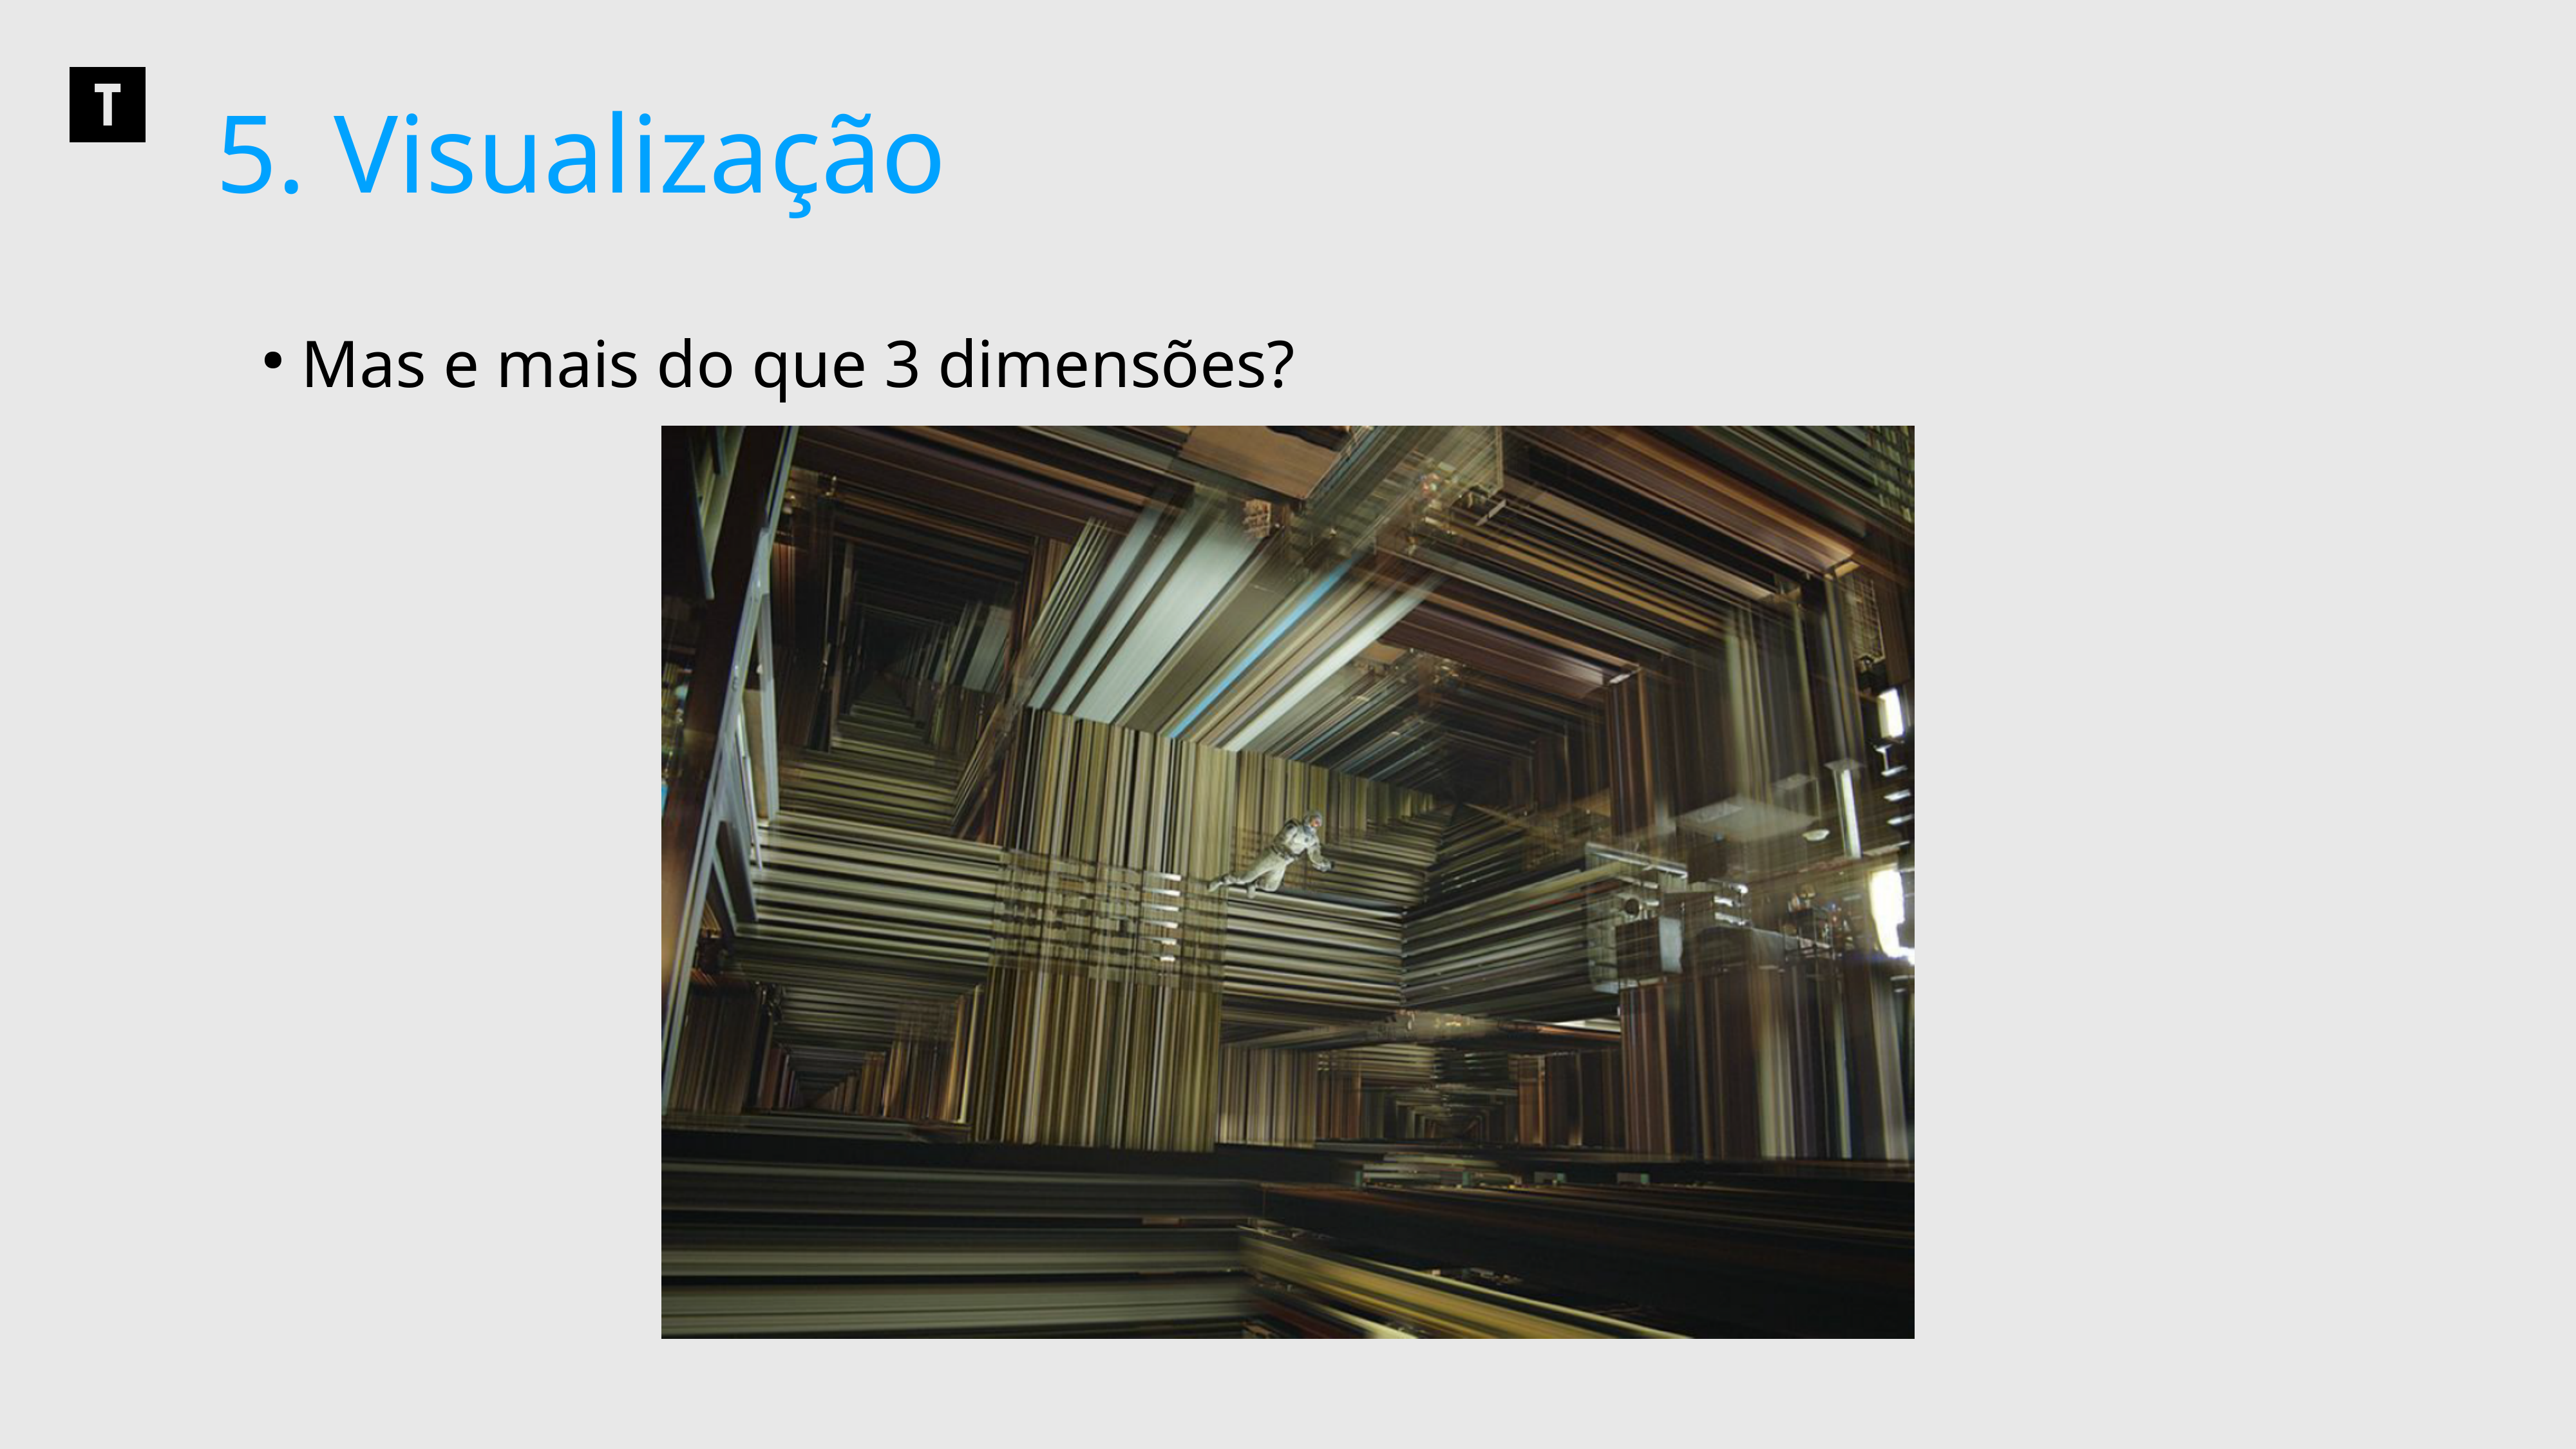

5. Visualização
 Mas e mais do que 3 dimensões?